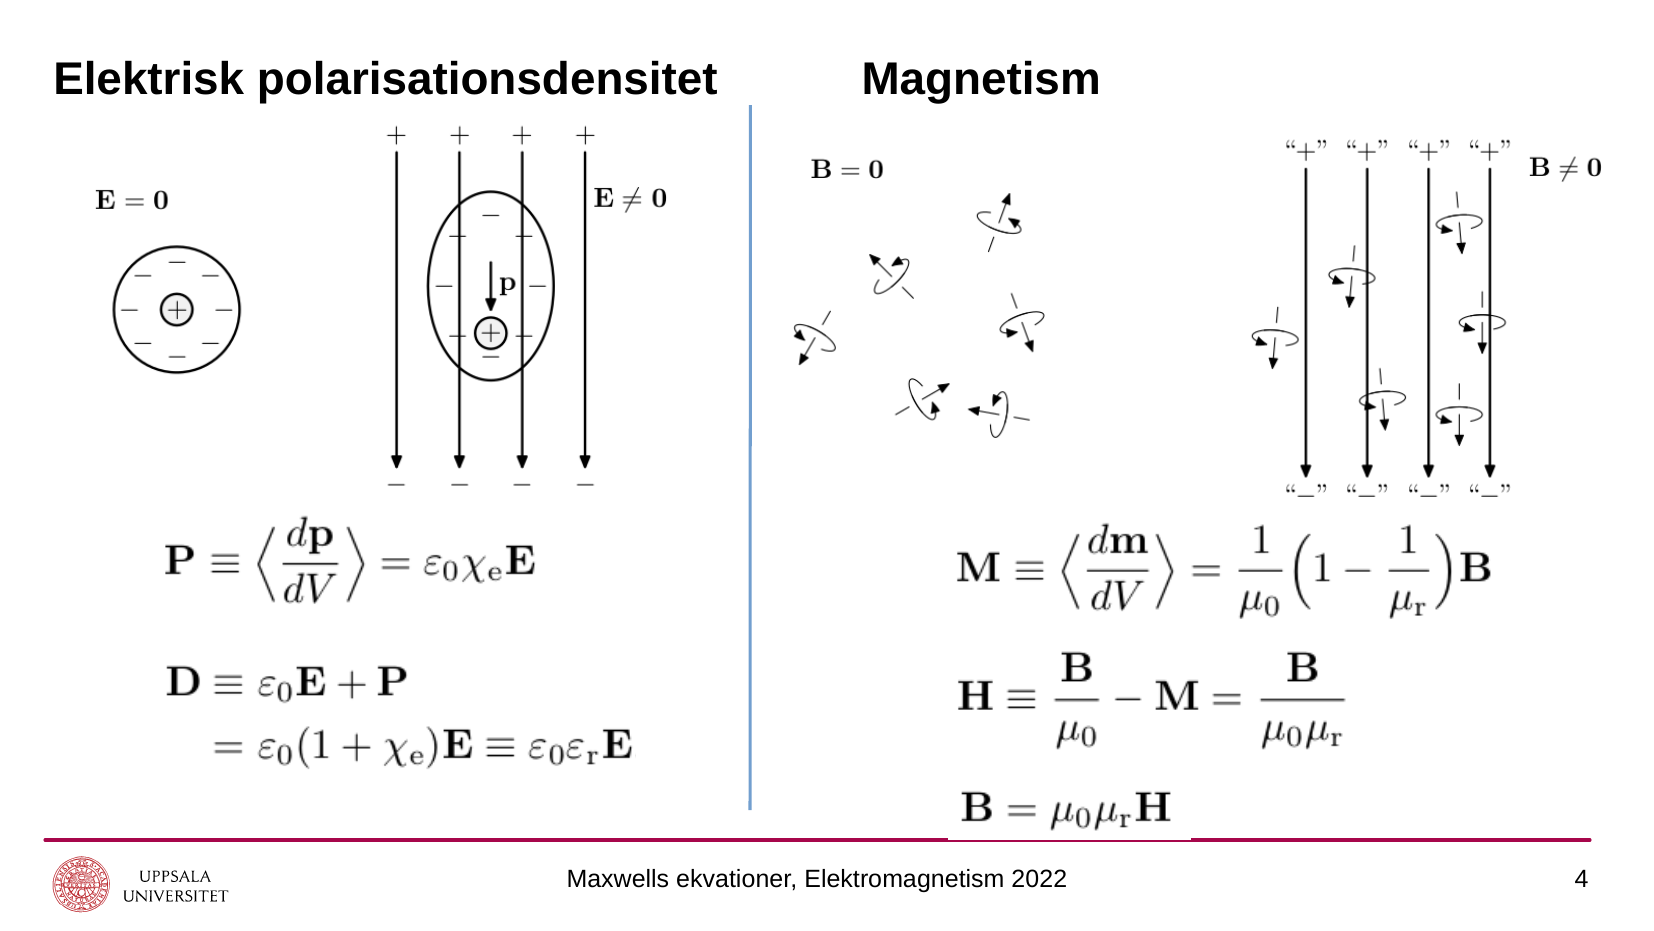

# Elektrisk polarisationsdensitet
Magnetism
4
Maxwells ekvationer, Elektromagnetism 2022